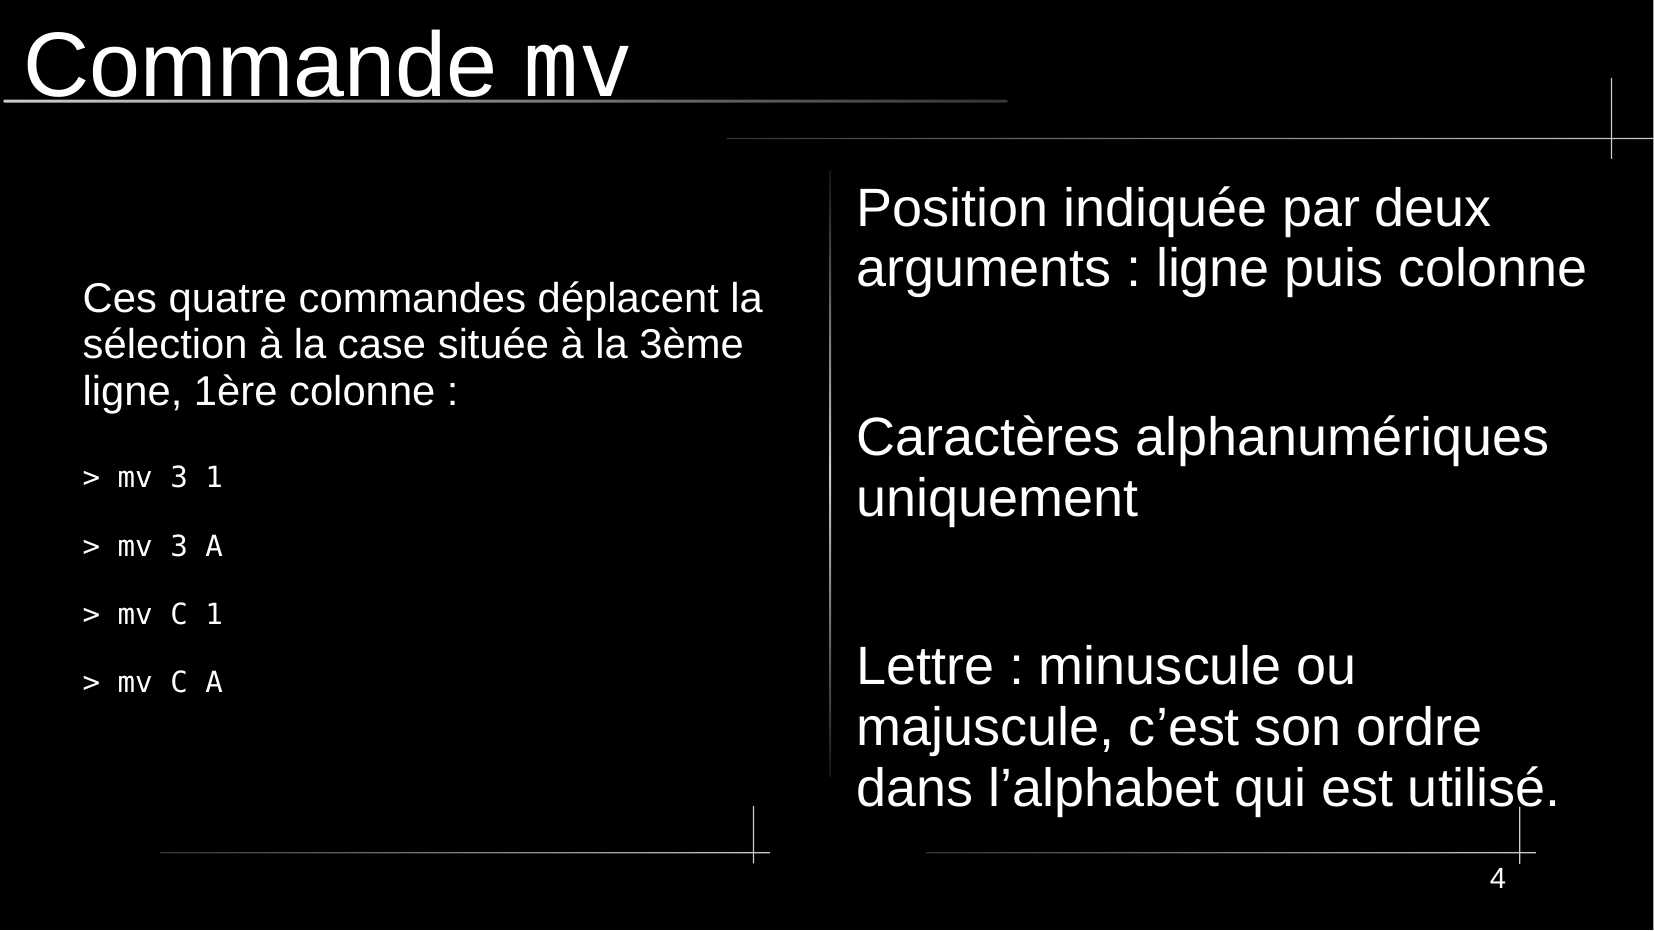

Commande mv
Ces quatre commandes déplacent la sélection à la case située à la 3ème ligne, 1ère colonne :
> mv 3 1
> mv 3 A
> mv C 1
> mv C A
# Position indiquée par deux arguments : ligne puis colonne
Caractères alphanumériques uniquement
Lettre : minuscule ou majuscule, c’est son ordre dans l’alphabet qui est utilisé.
4